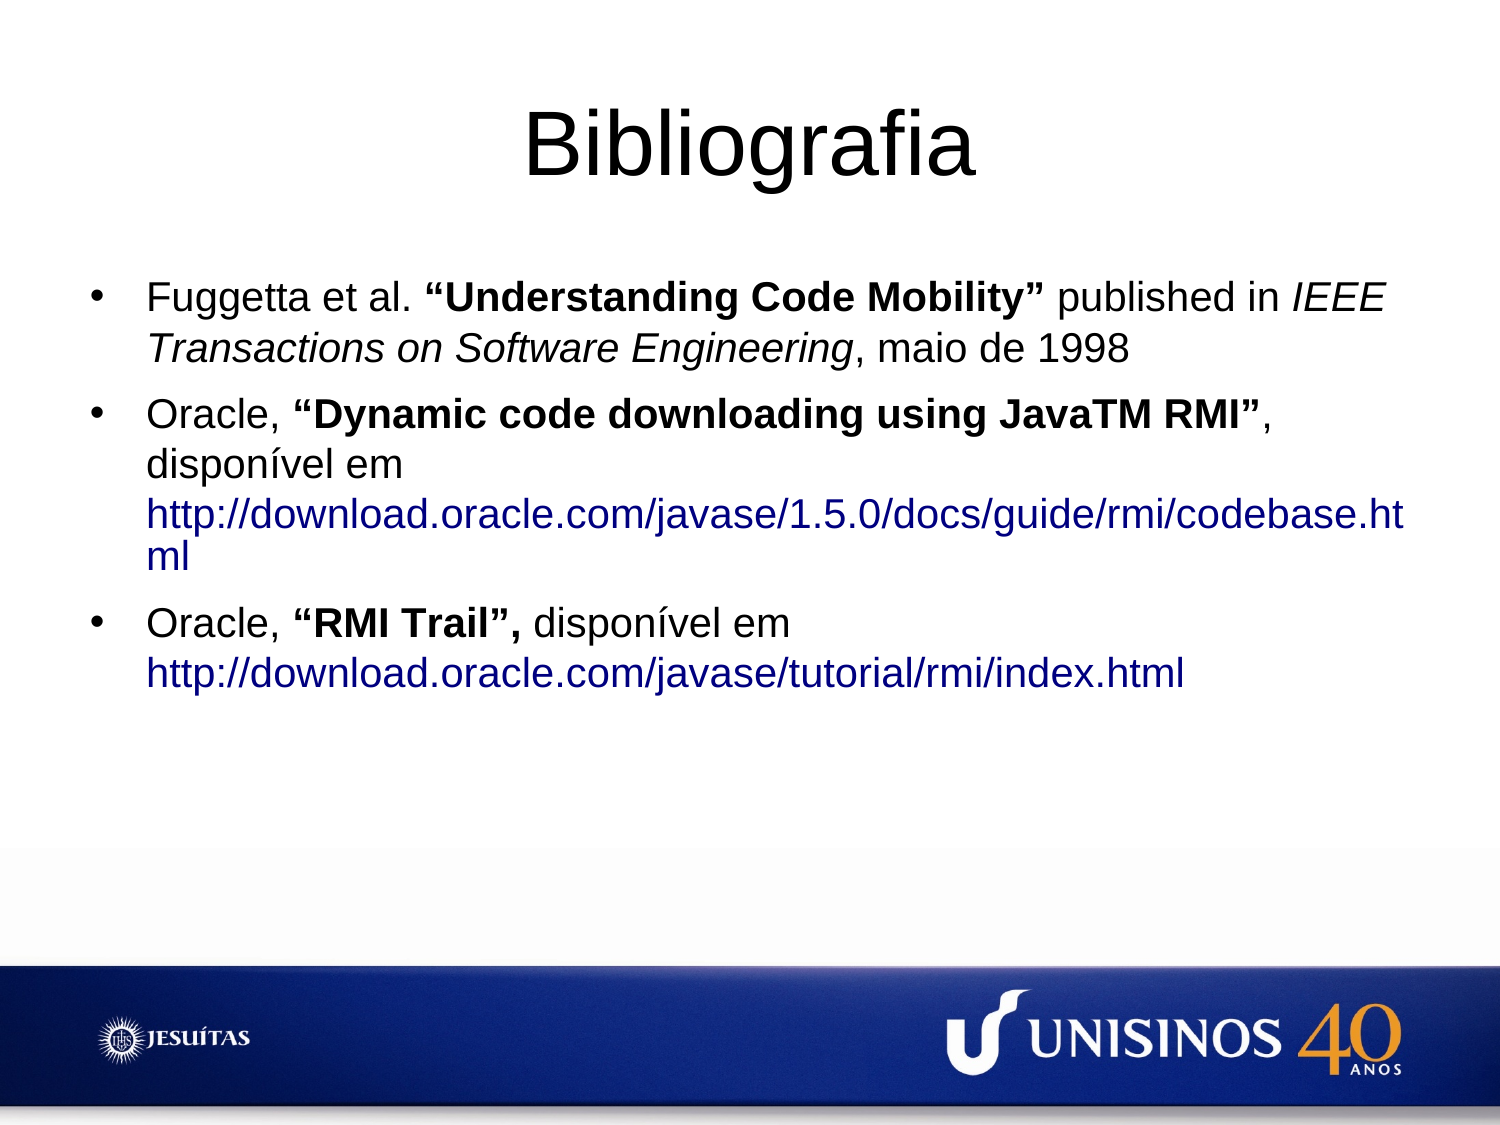

# Bibliografia
Fuggetta et al. “Understanding Code Mobility” published in IEEE Transactions on Software Engineering, maio de 1998
Oracle, “Dynamic code downloading using JavaTM RMI”, disponível em http://download.oracle.com/javase/1.5.0/docs/guide/rmi/codebase.html
Oracle, “RMI Trail”, disponível em http://download.oracle.com/javase/tutorial/rmi/index.html
38